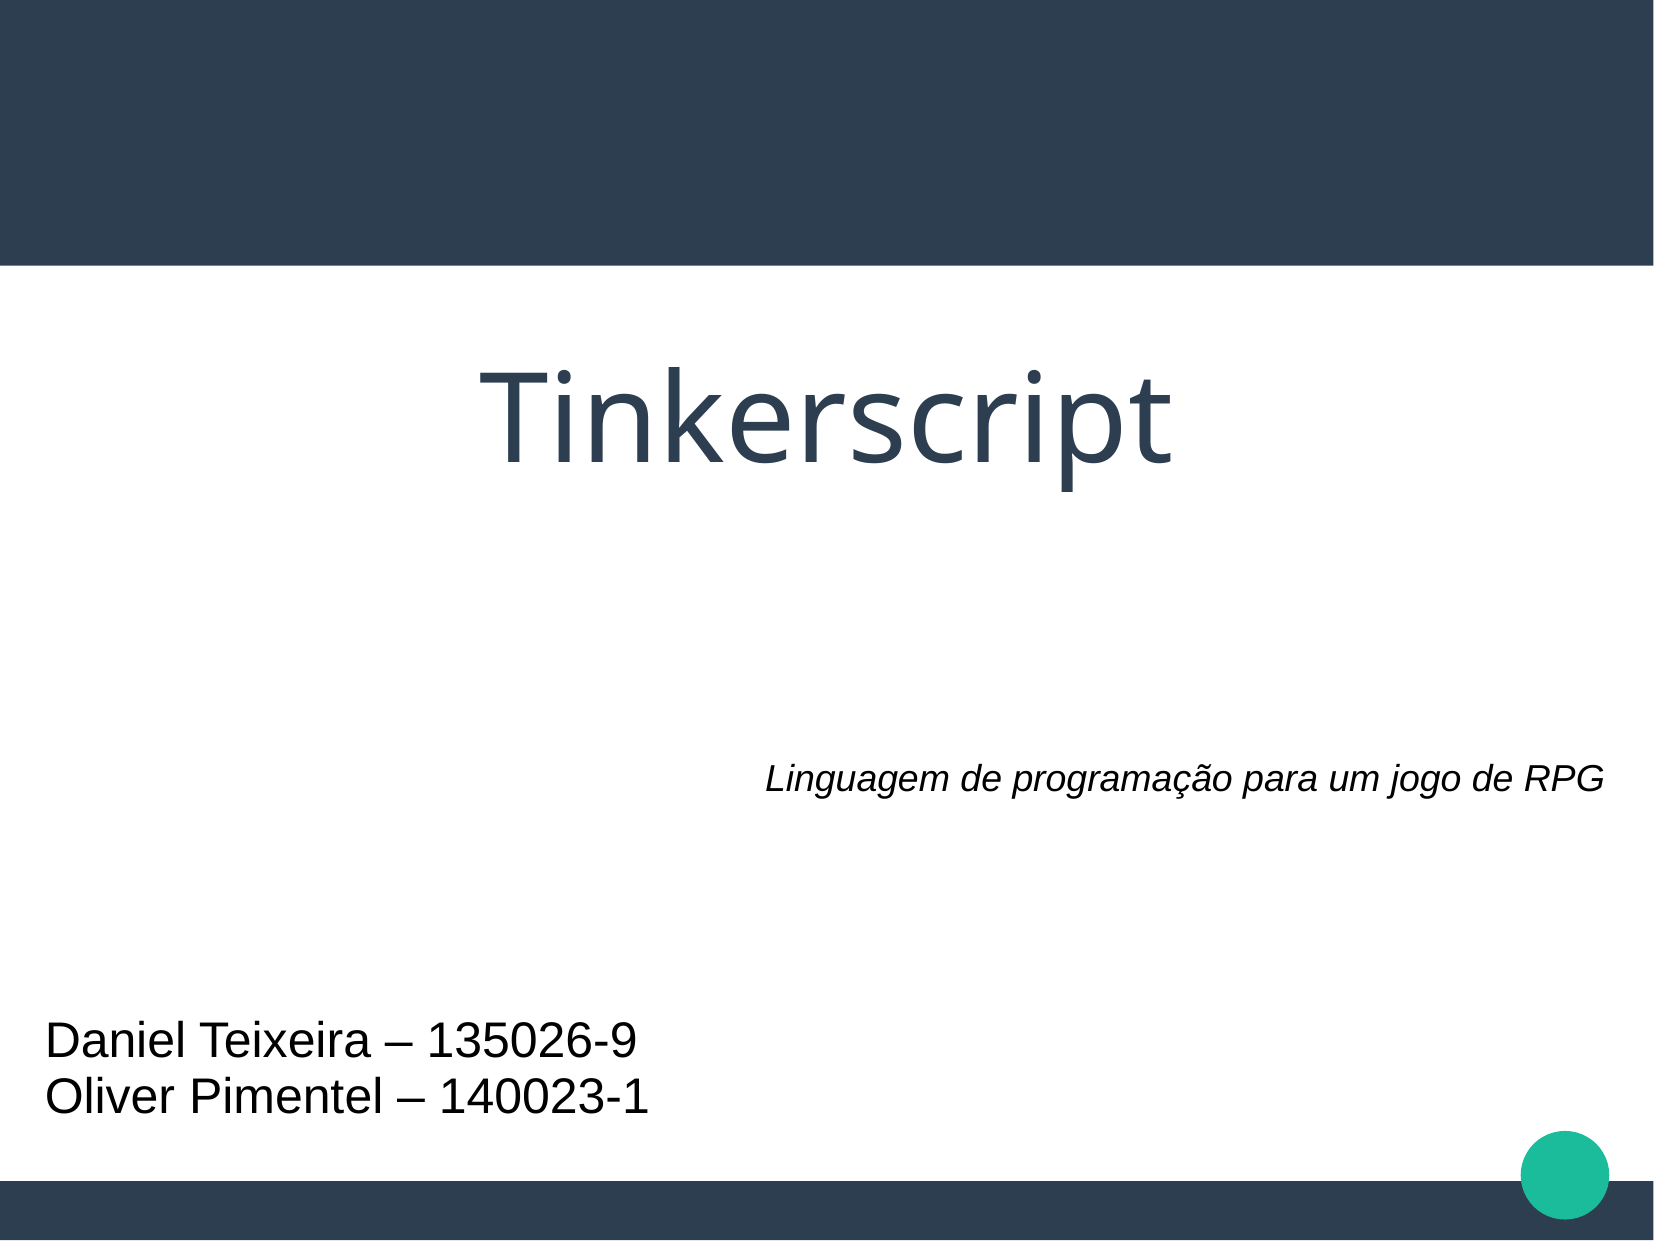

# Tinkerscript
Linguagem de programação para um jogo de RPG
Daniel Teixeira – 135026-9
Oliver Pimentel – 140023-1